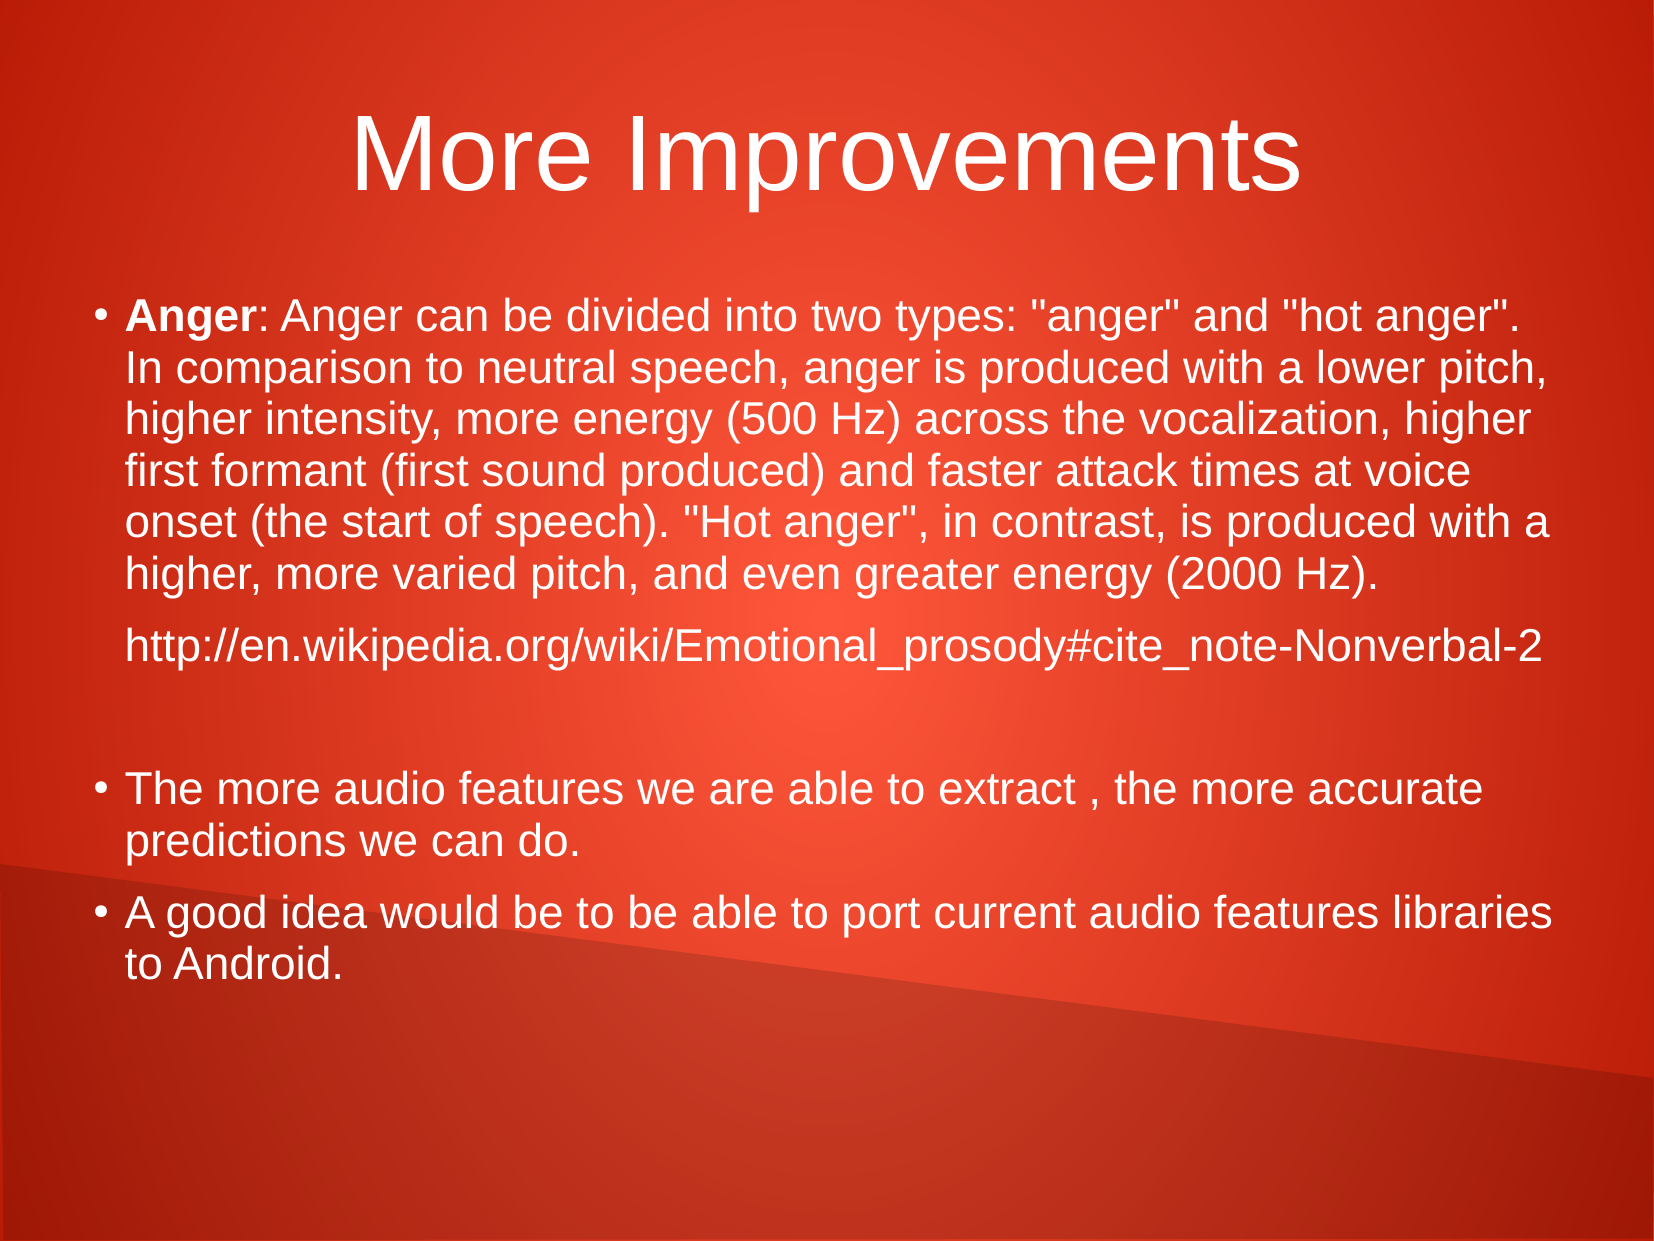

# More Improvements
Anger: Anger can be divided into two types: "anger" and "hot anger". In comparison to neutral speech, anger is produced with a lower pitch, higher intensity, more energy (500 Hz) across the vocalization, higher first formant (first sound produced) and faster attack times at voice onset (the start of speech). "Hot anger", in contrast, is produced with a higher, more varied pitch, and even greater energy (2000 Hz).
http://en.wikipedia.org/wiki/Emotional_prosody#cite_note-Nonverbal-2
The more audio features we are able to extract , the more accurate predictions we can do.
A good idea would be to be able to port current audio features libraries to Android.